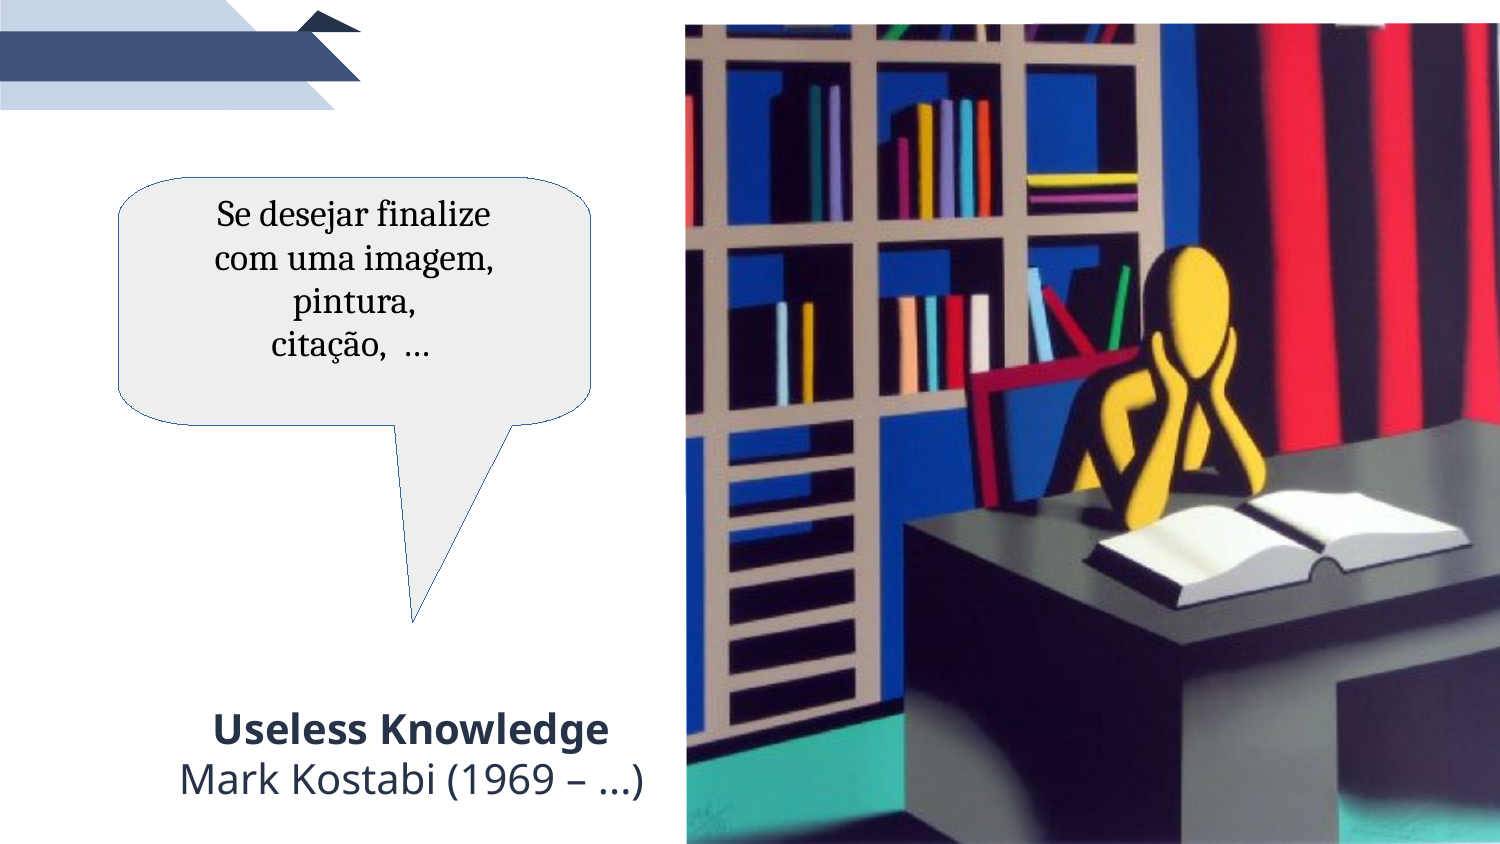

Se desejar finalize
com uma imagem,
pintura,
citação, …
# Useless Knowledge
Mark Kostabi (1969 – ...)